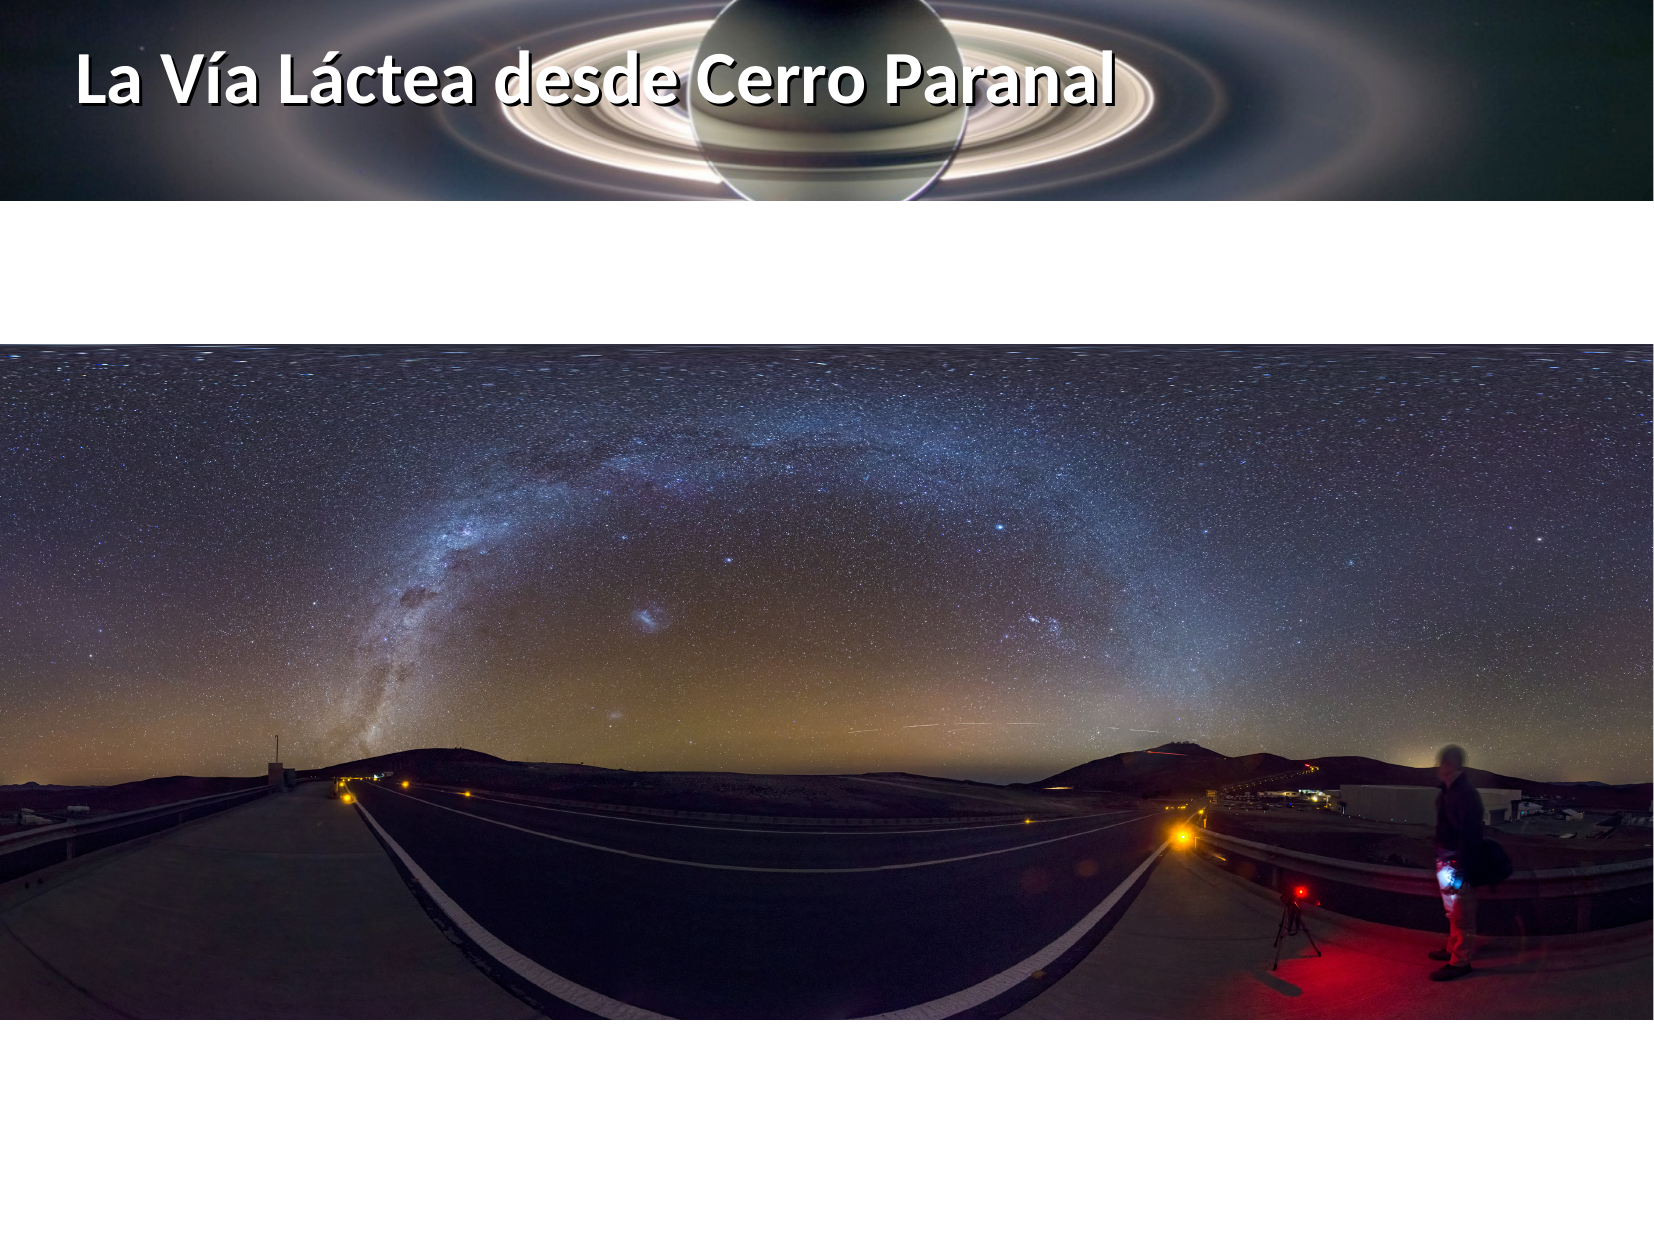

# La Vía Láctea desde Cerro Paranal